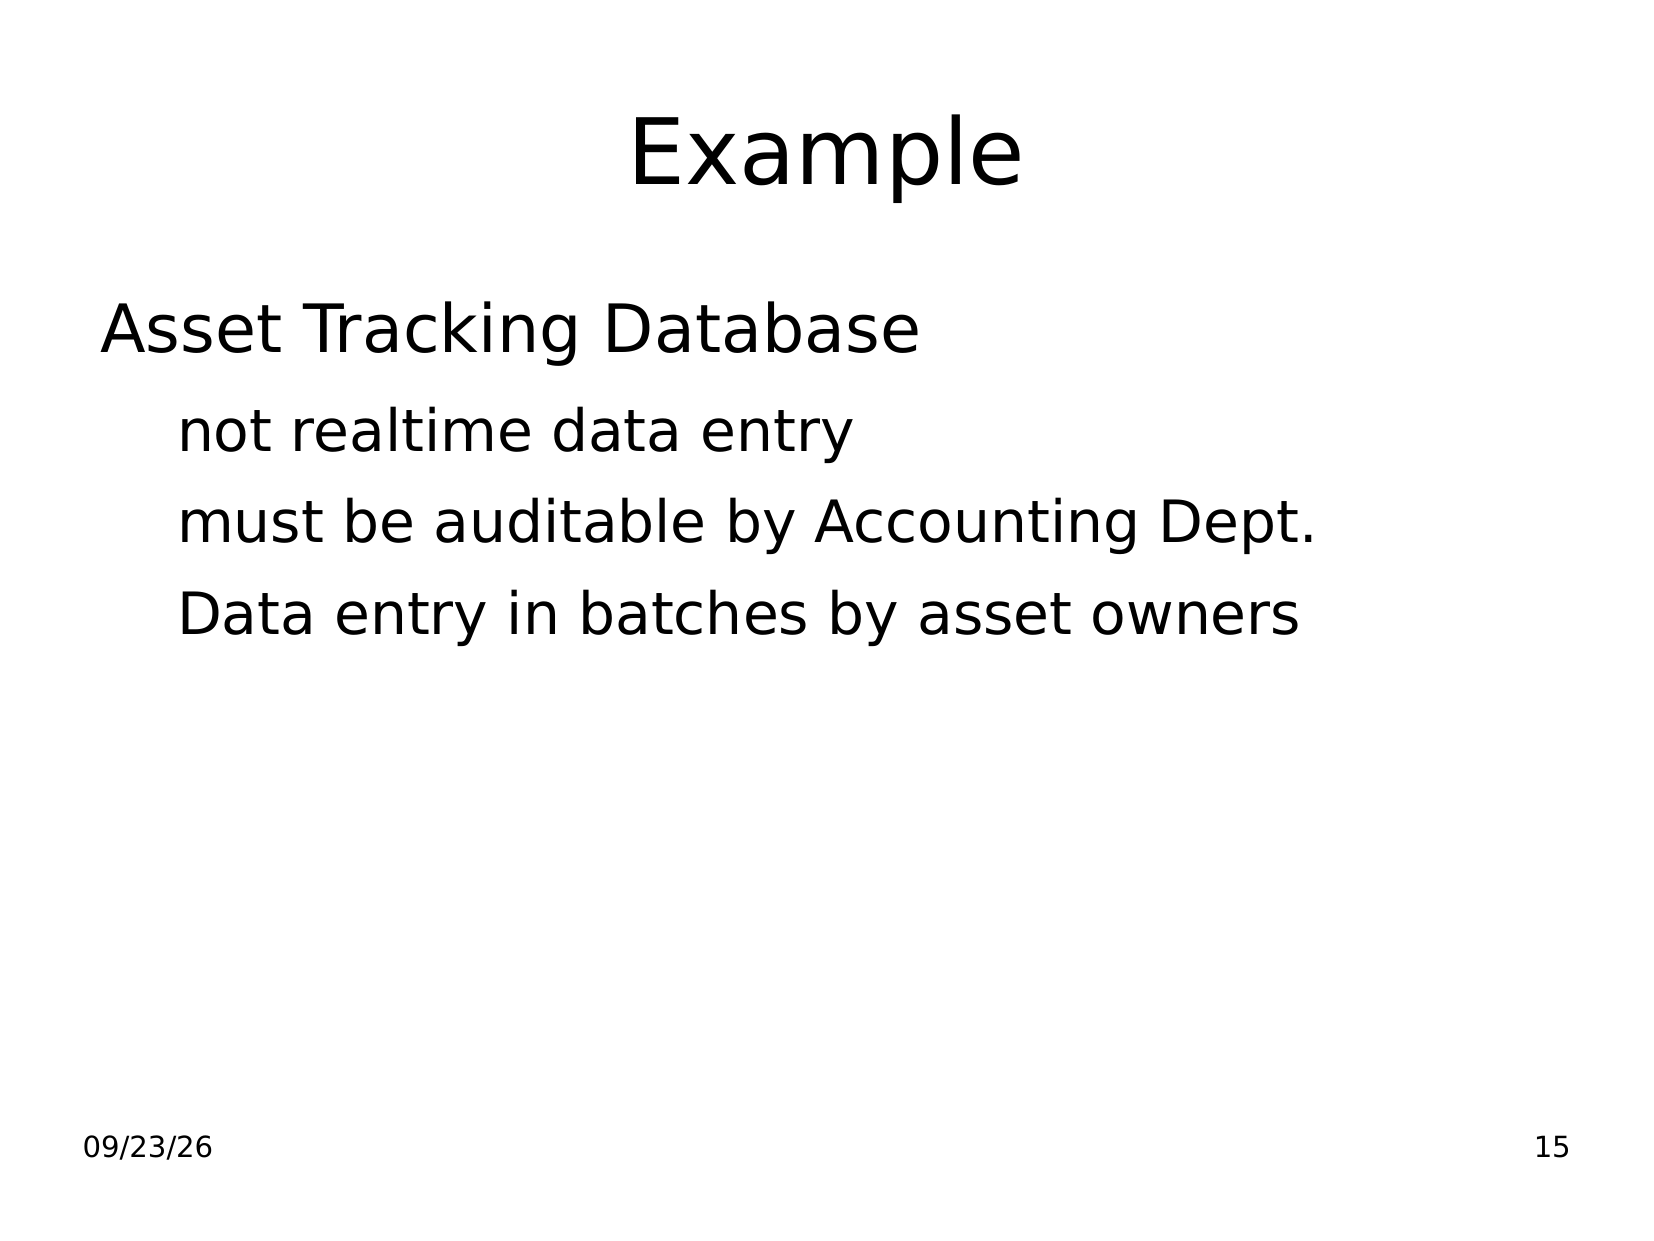

# Example
Asset Tracking Database
not realtime data entry
must be auditable by Accounting Dept.
Data entry in batches by asset owners
15